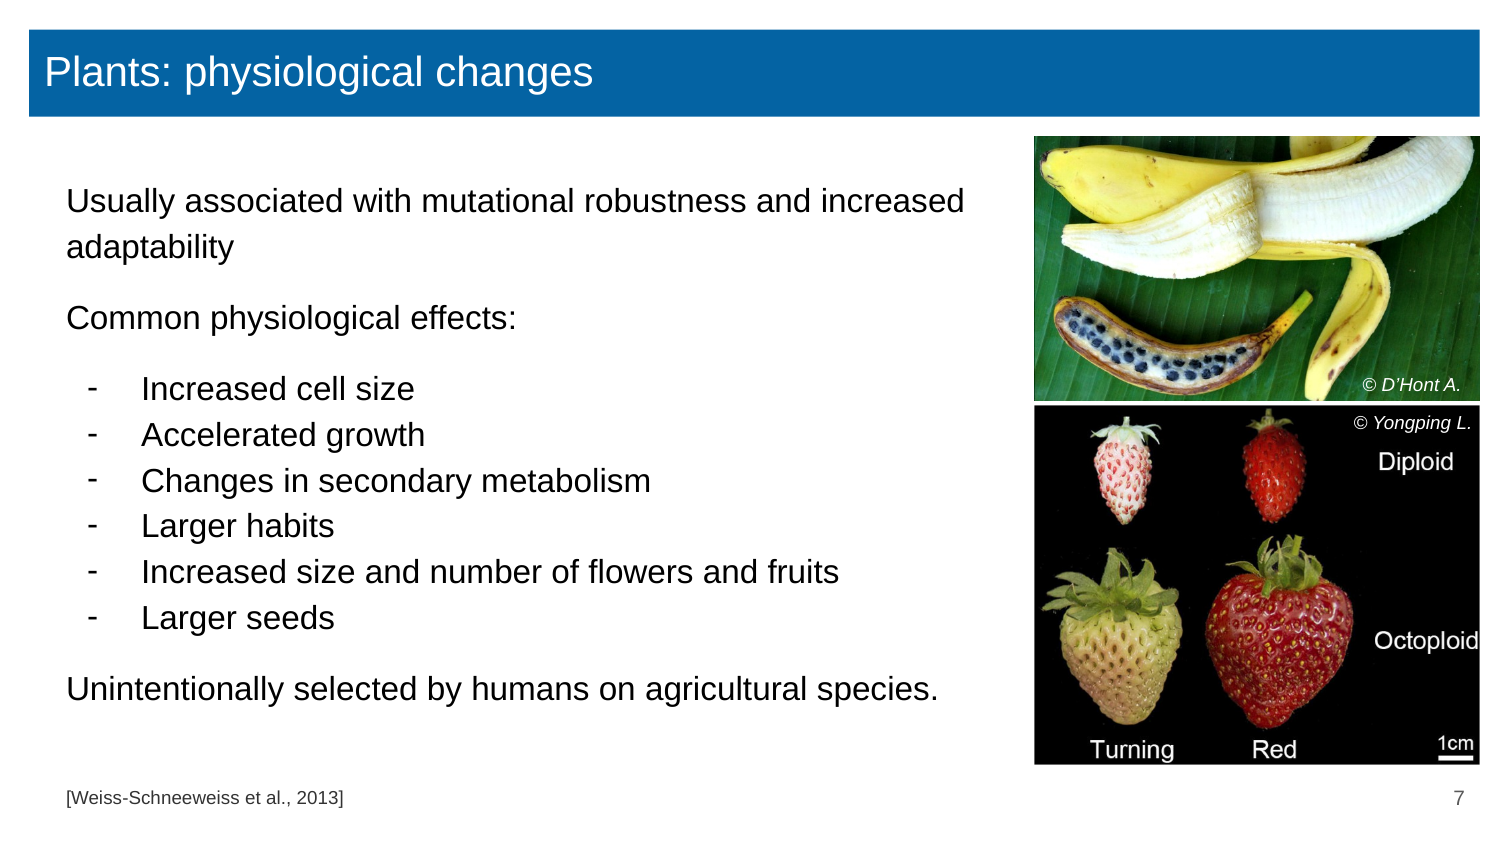

Plants: physiological changes
# Usually associated with mutational robustness and increased adaptability
Common physiological effects:
Increased cell size
Accelerated growth
Changes in secondary metabolism
Larger habits
Increased size and number of flowers and fruits
Larger seeds
Unintentionally selected by humans on agricultural species.
© D’Hont A.
© Yongping L.
[Weiss-Schneeweiss et al., 2013]